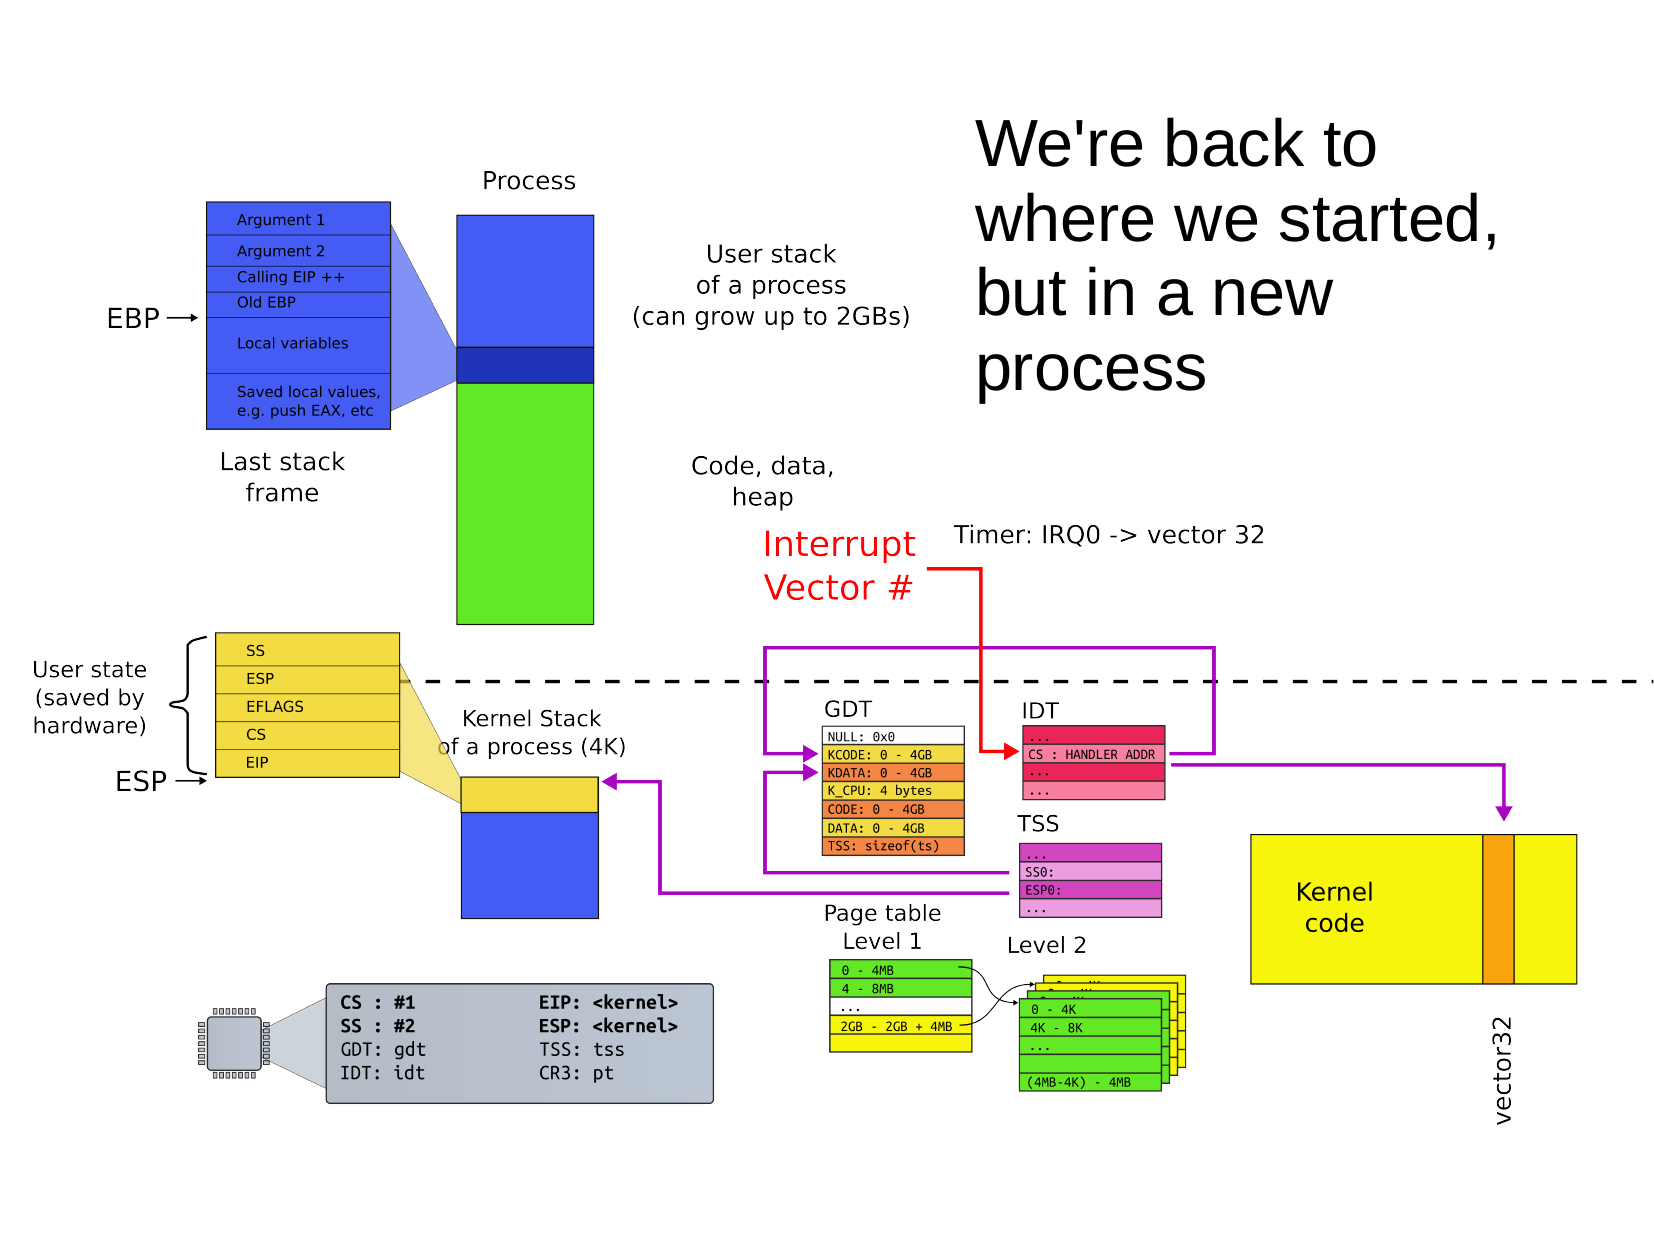

# We're back to where we started, but in a new process